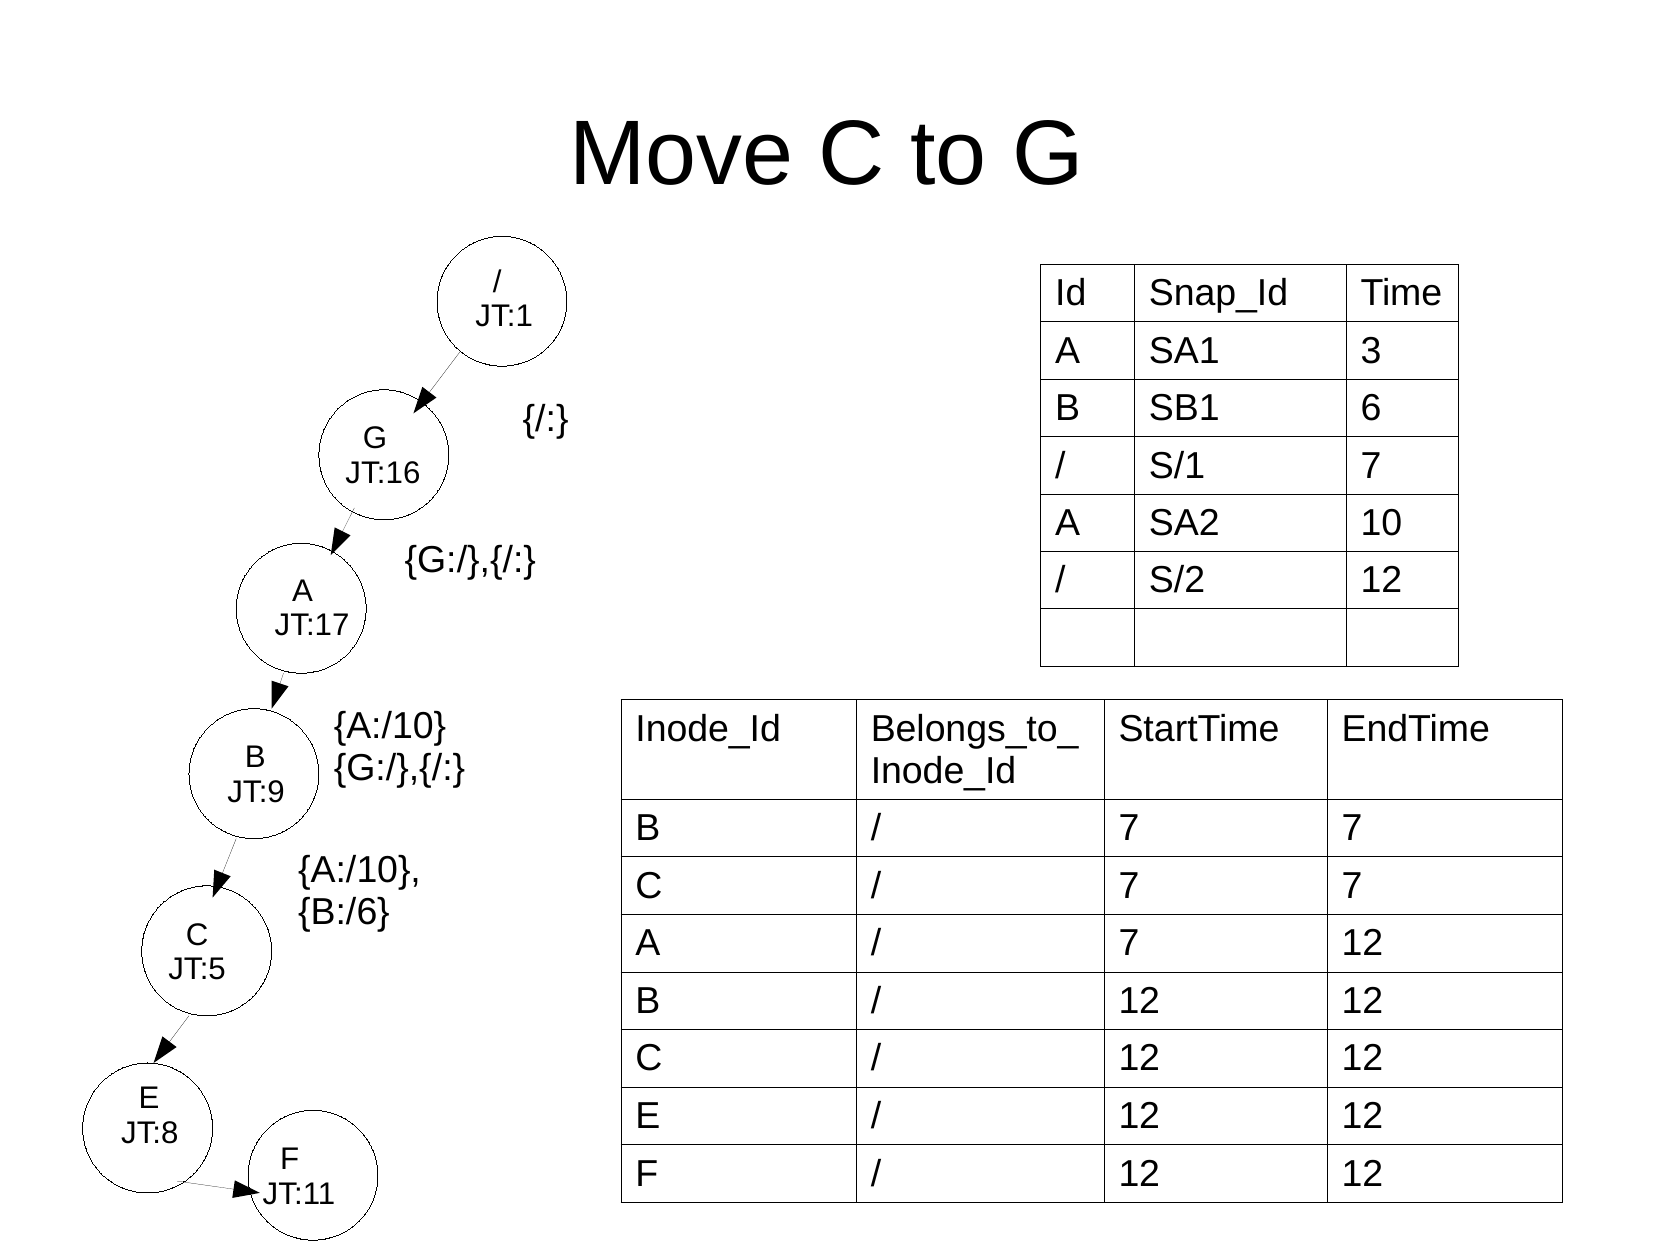

# Move C to G
 /
JT:1
| Id | Snap\_Id | Time |
| --- | --- | --- |
| A | SA1 | 3 |
| B | SB1 | 6 |
| / | S/1 | 7 |
| A | SA2 | 10 |
| / | S/2 | 12 |
| | | |
{/:}
 G
JT:16
{G:/},{/:}
 A
JT:17
{A:/10}{G:/},{/:}
| Inode\_Id | Belongs\_to\_Inode\_Id | StartTime | EndTime |
| --- | --- | --- | --- |
| B | / | 7 | 7 |
| C | / | 7 | 7 |
| A | / | 7 | 12 |
| B | / | 12 | 12 |
| C | / | 12 | 12 |
| E | / | 12 | 12 |
| F | / | 12 | 12 |
 B
JT:9
{A:/10},{B:/6}
 C
JT:5
 E
JT:8
 F
JT:11